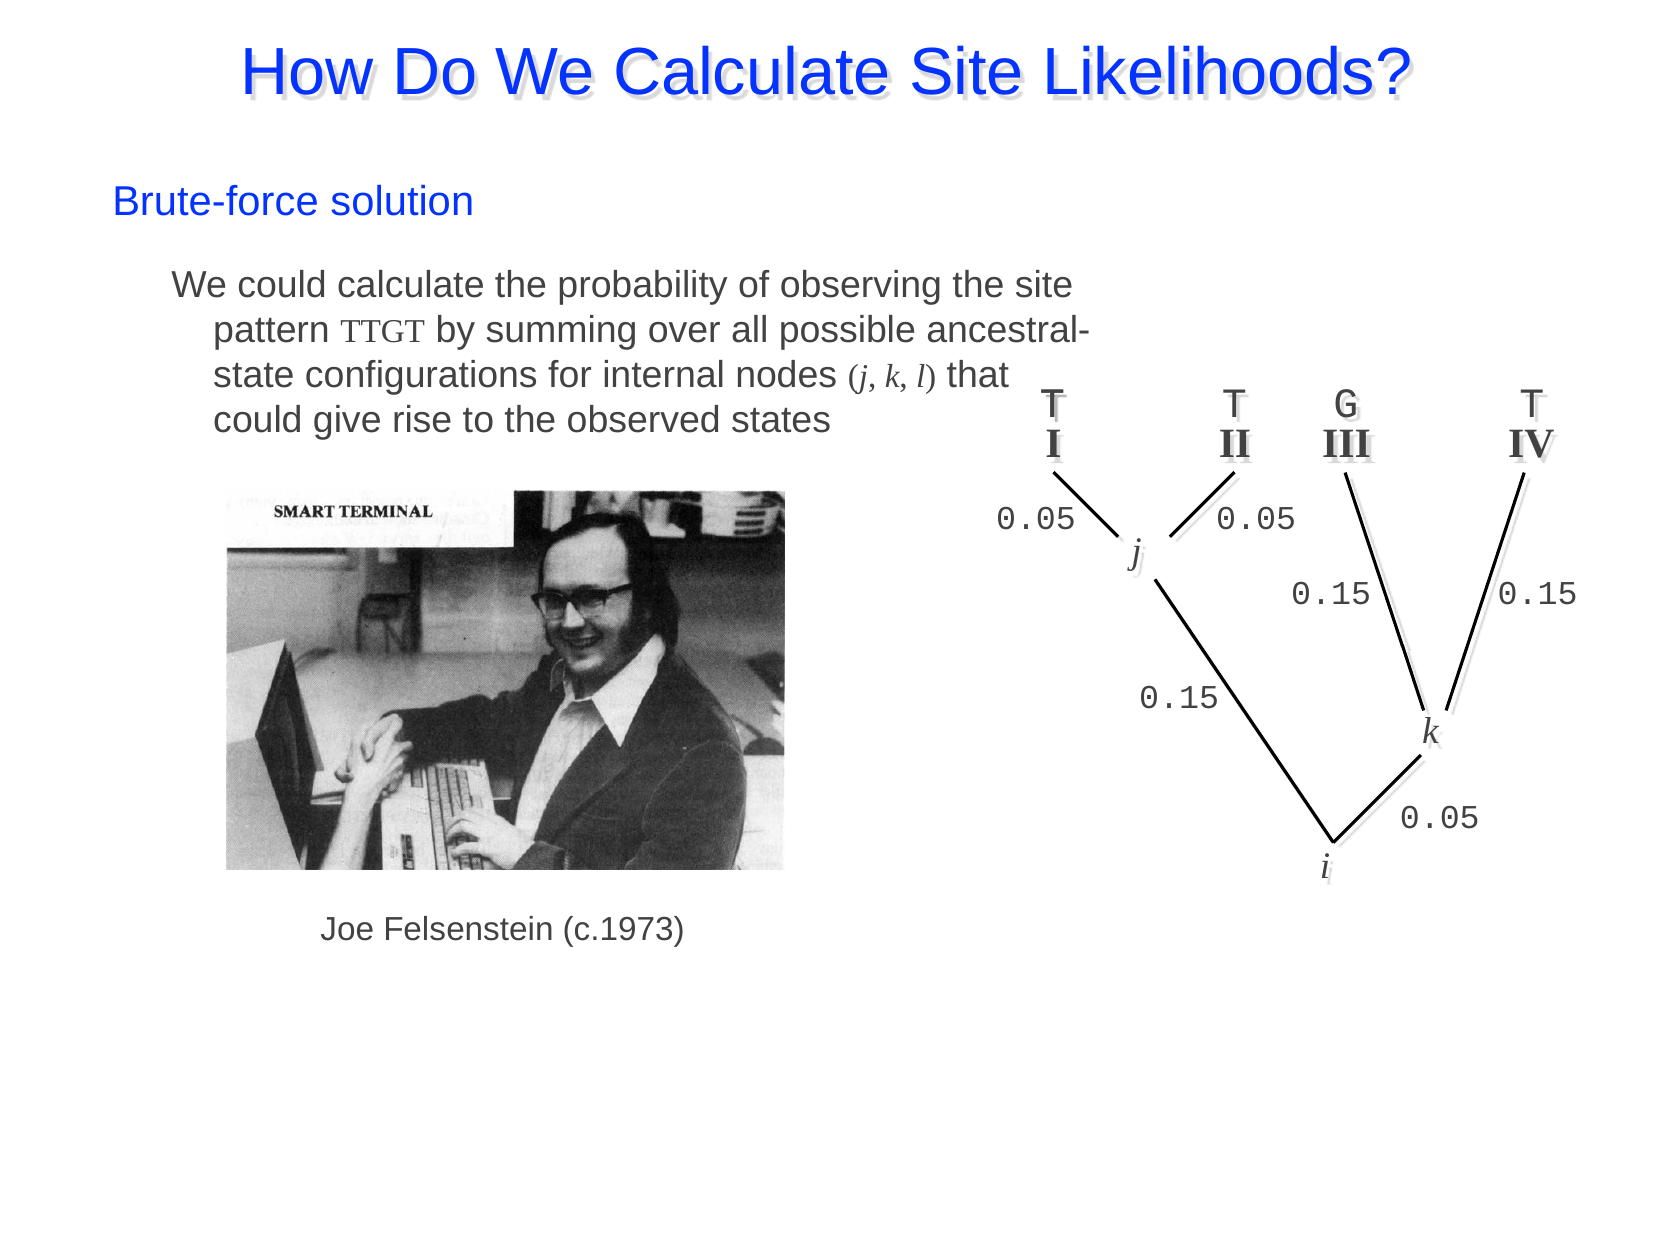

How Do We Calculate Site Likelihoods?
Brute-force solution
We could calculate the probability of observing the site
 pattern TTGT by summing over all possible ancestral-
 state configurations for internal nodes (j, k, l) that
 could give rise to the observed states
T
T
T
G
T
I
II
III
IV
0.05
0.05
j
0.15
0.15
0.15
k
0.05
i
Joe Felsenstein (c.1973)